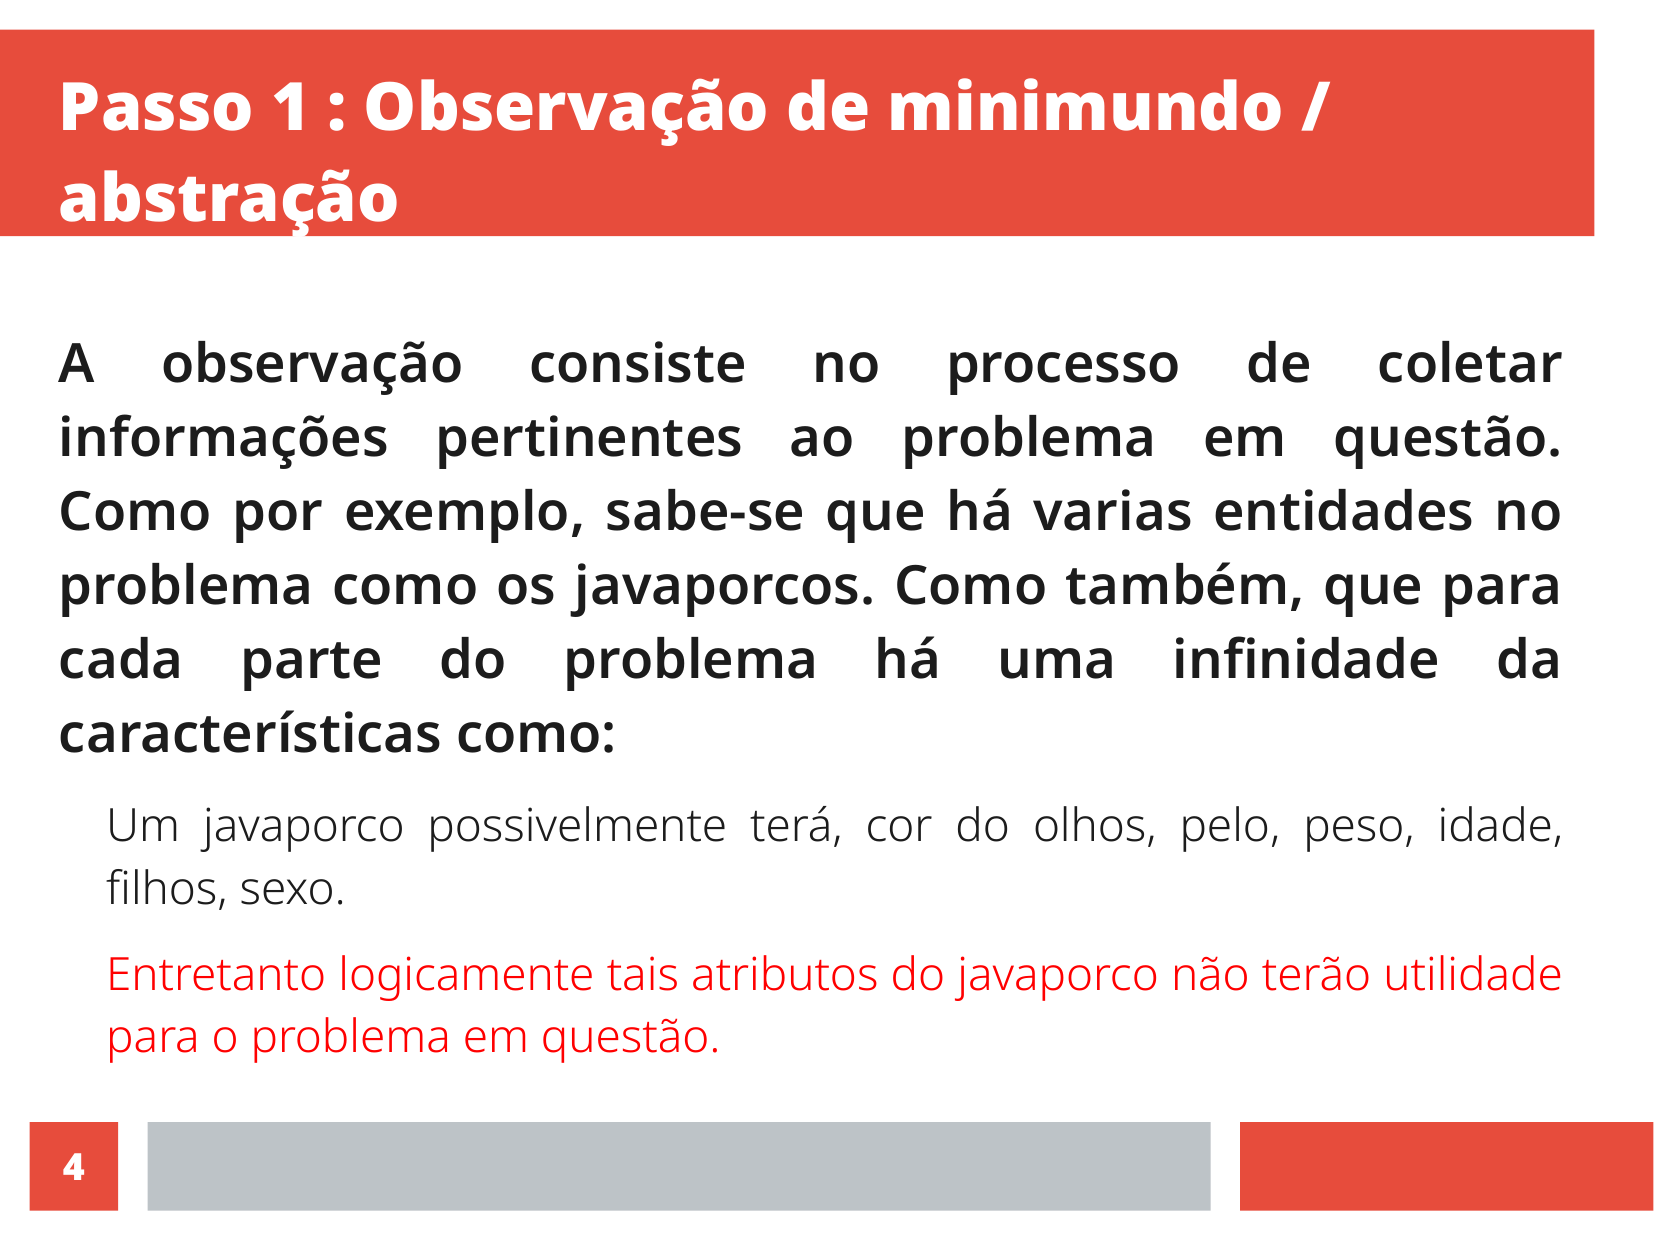

# Passo 1 : Observação de minimundo / abstração
A observação consiste no processo de coletar informações pertinentes ao problema em questão. Como por exemplo, sabe-se que há varias entidades no problema como os javaporcos. Como também, que para cada parte do problema há uma infinidade da características como:
Um javaporco possivelmente terá, cor do olhos, pelo, peso, idade, filhos, sexo.
Entretanto logicamente tais atributos do javaporco não terão utilidade para o problema em questão.
4